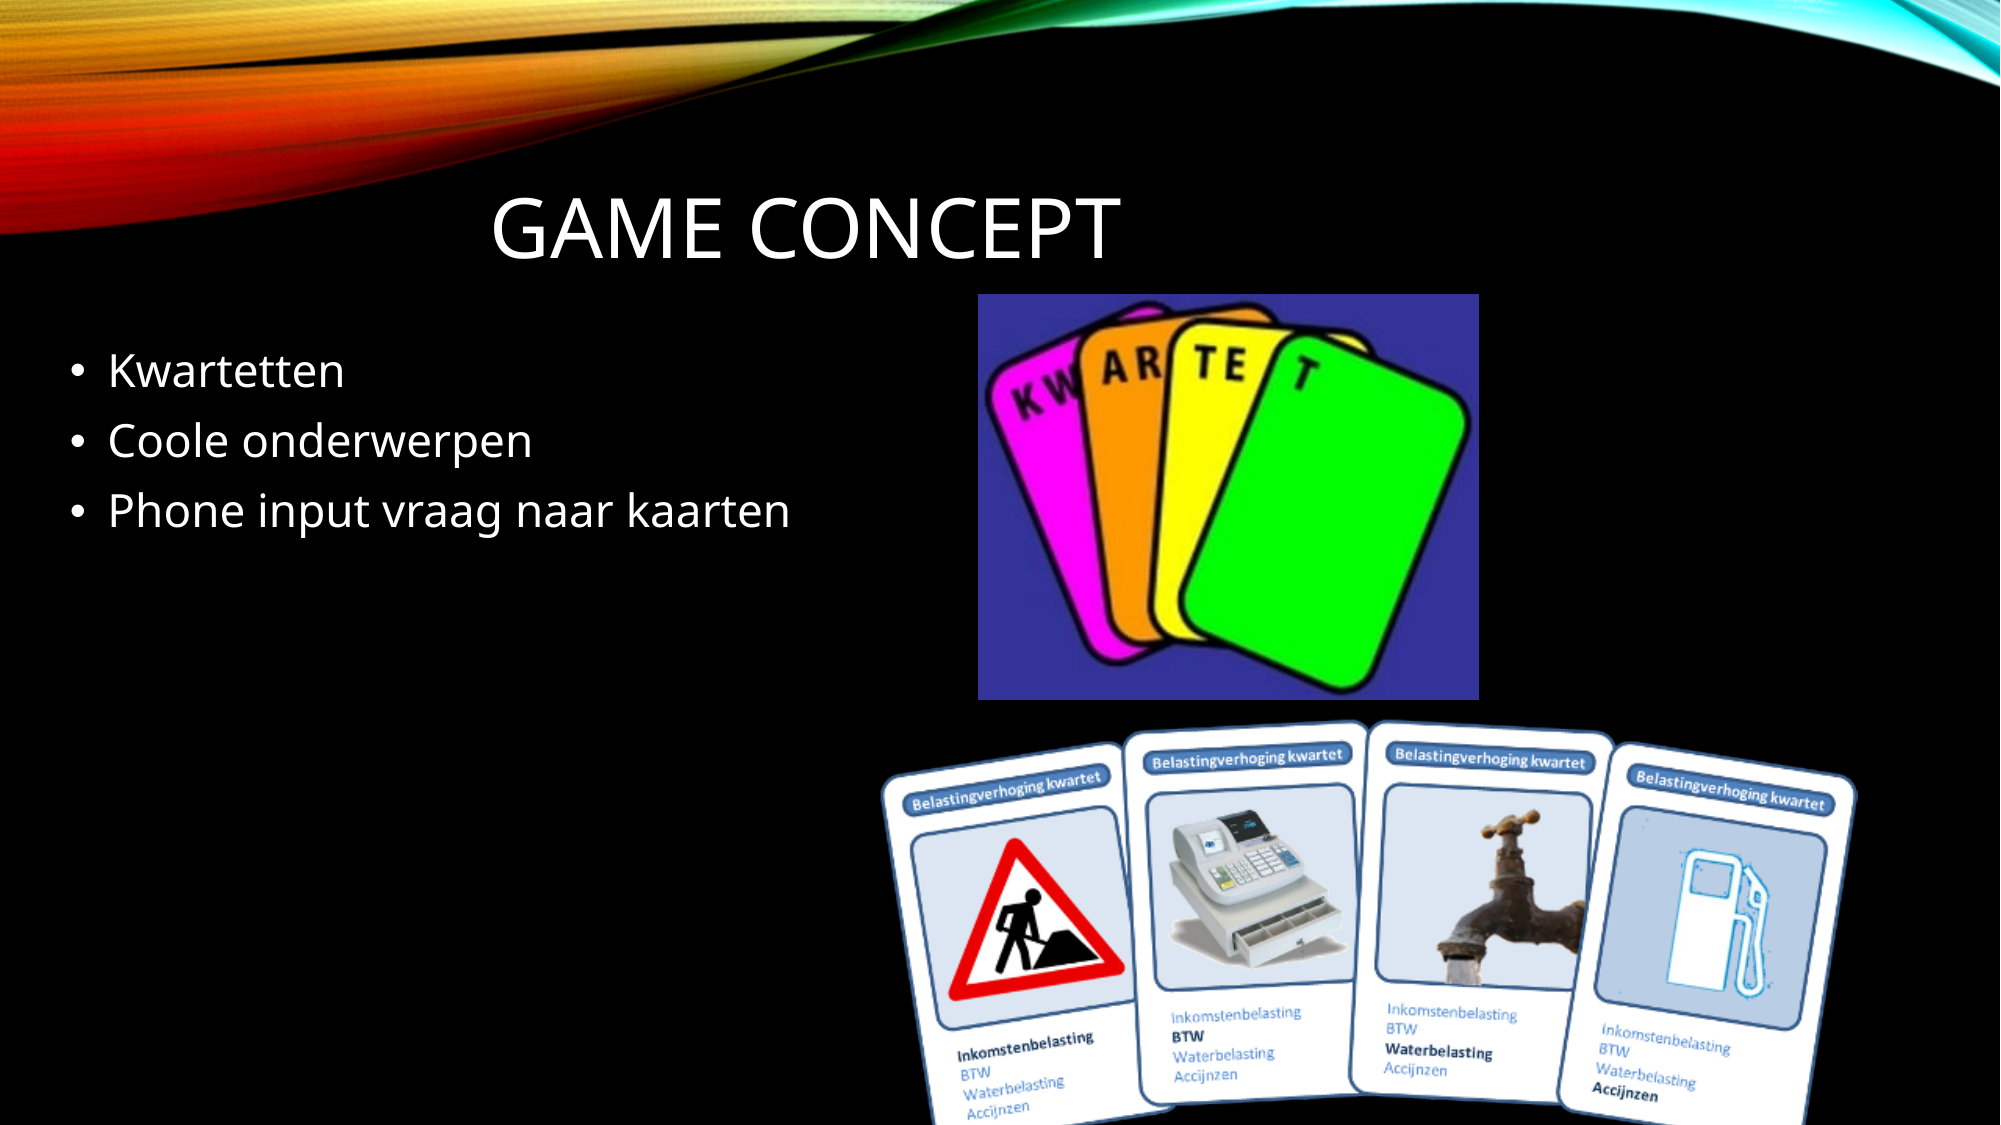

# Game Concept
Kwartetten
Coole onderwerpen
Phone input vraag naar kaarten